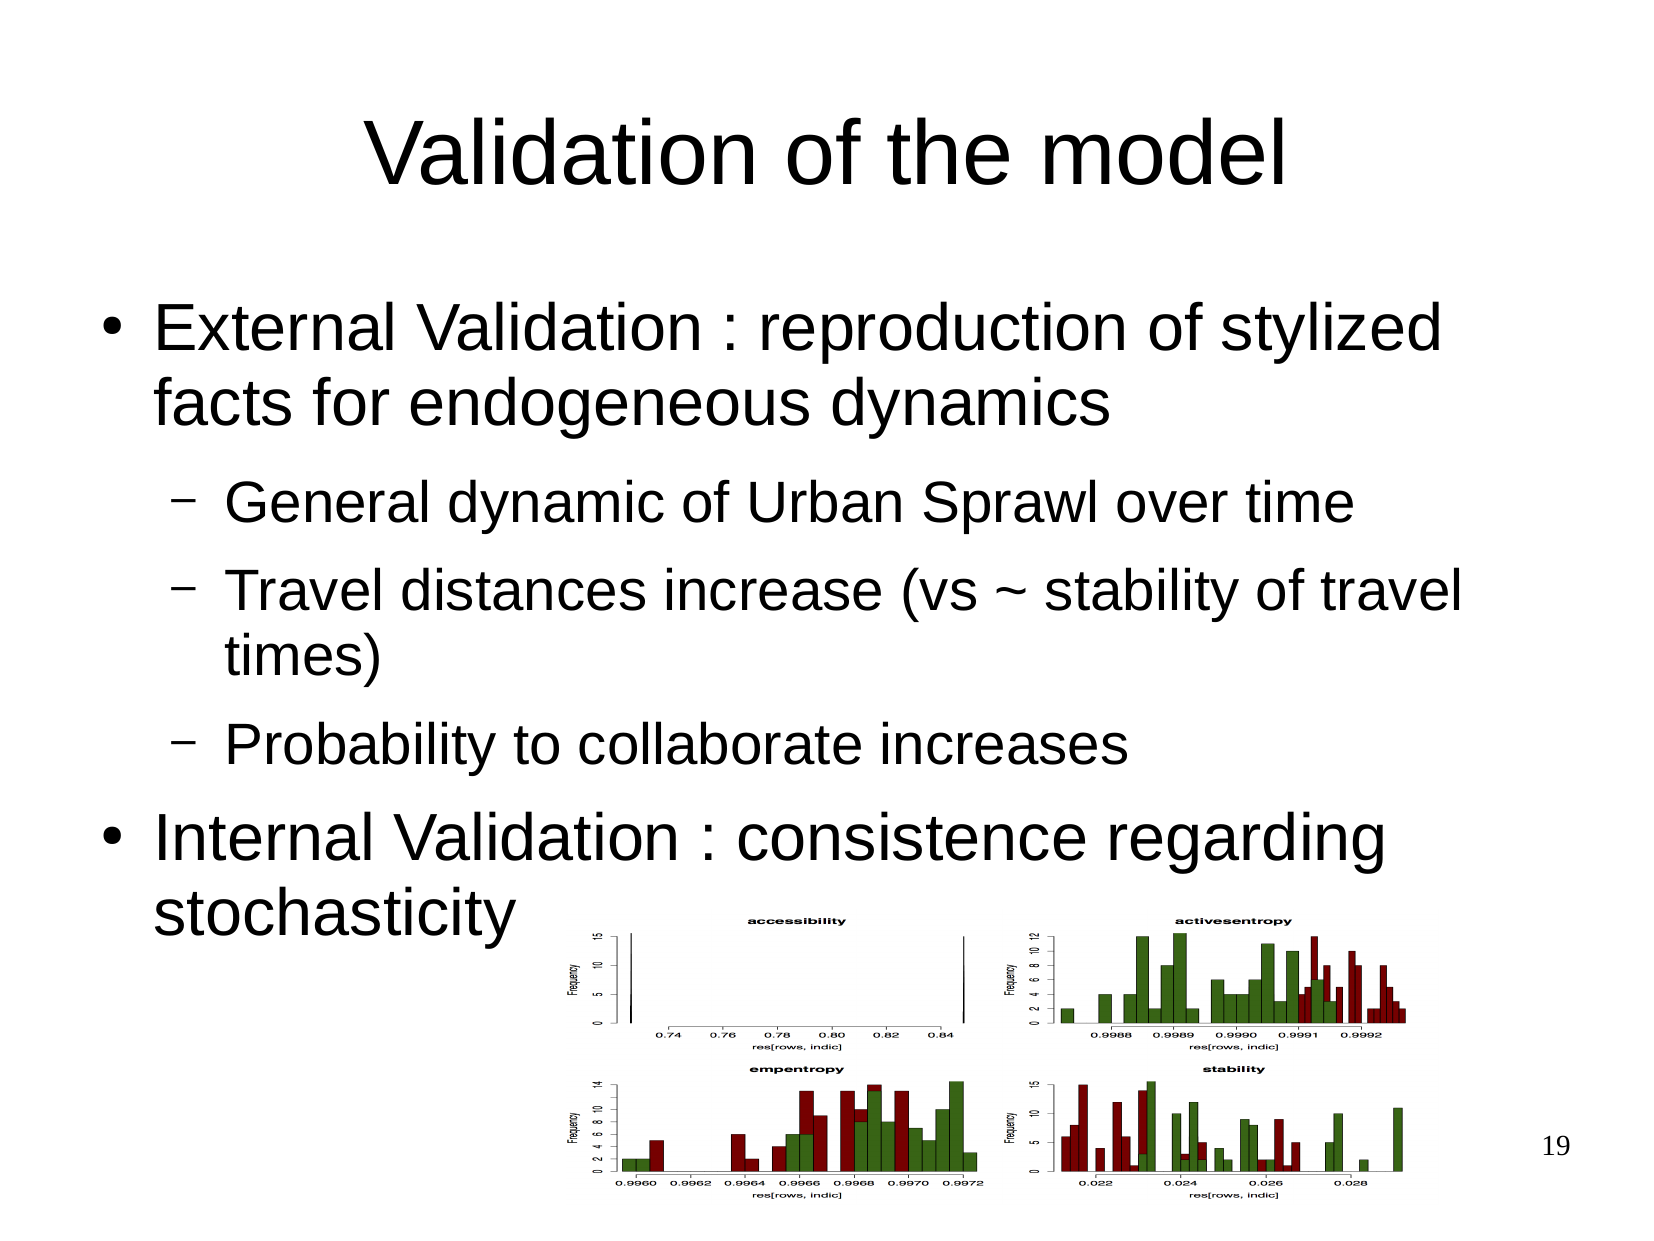

# Validation of the model
External Validation : reproduction of stylized facts for endogeneous dynamics
General dynamic of Urban Sprawl over time
Travel distances increase (vs ~ stability of travel times)
Probability to collaborate increases
Internal Validation : consistence regarding stochasticity
19